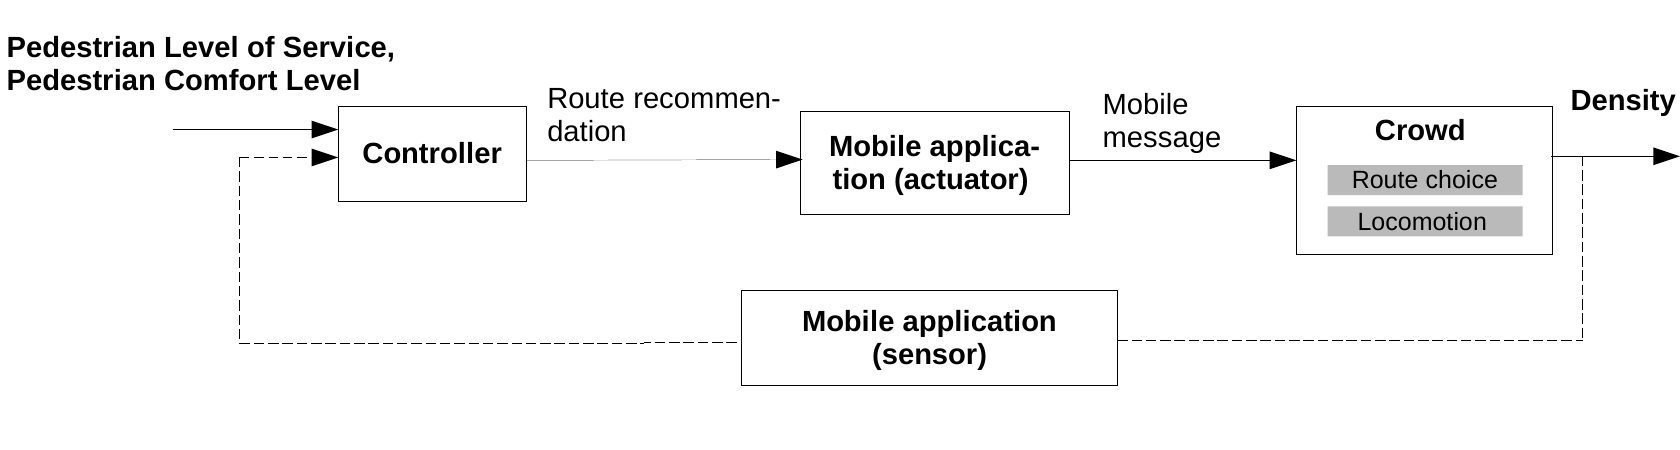

Pedestrian Level of Service,
Pedestrian Comfort Level
Route recommen-dation
Density
Mobile message
Controller
Crowd
Mobile applica-
tion (actuator)
Route choice
Locomotion
Mobile application
(sensor)